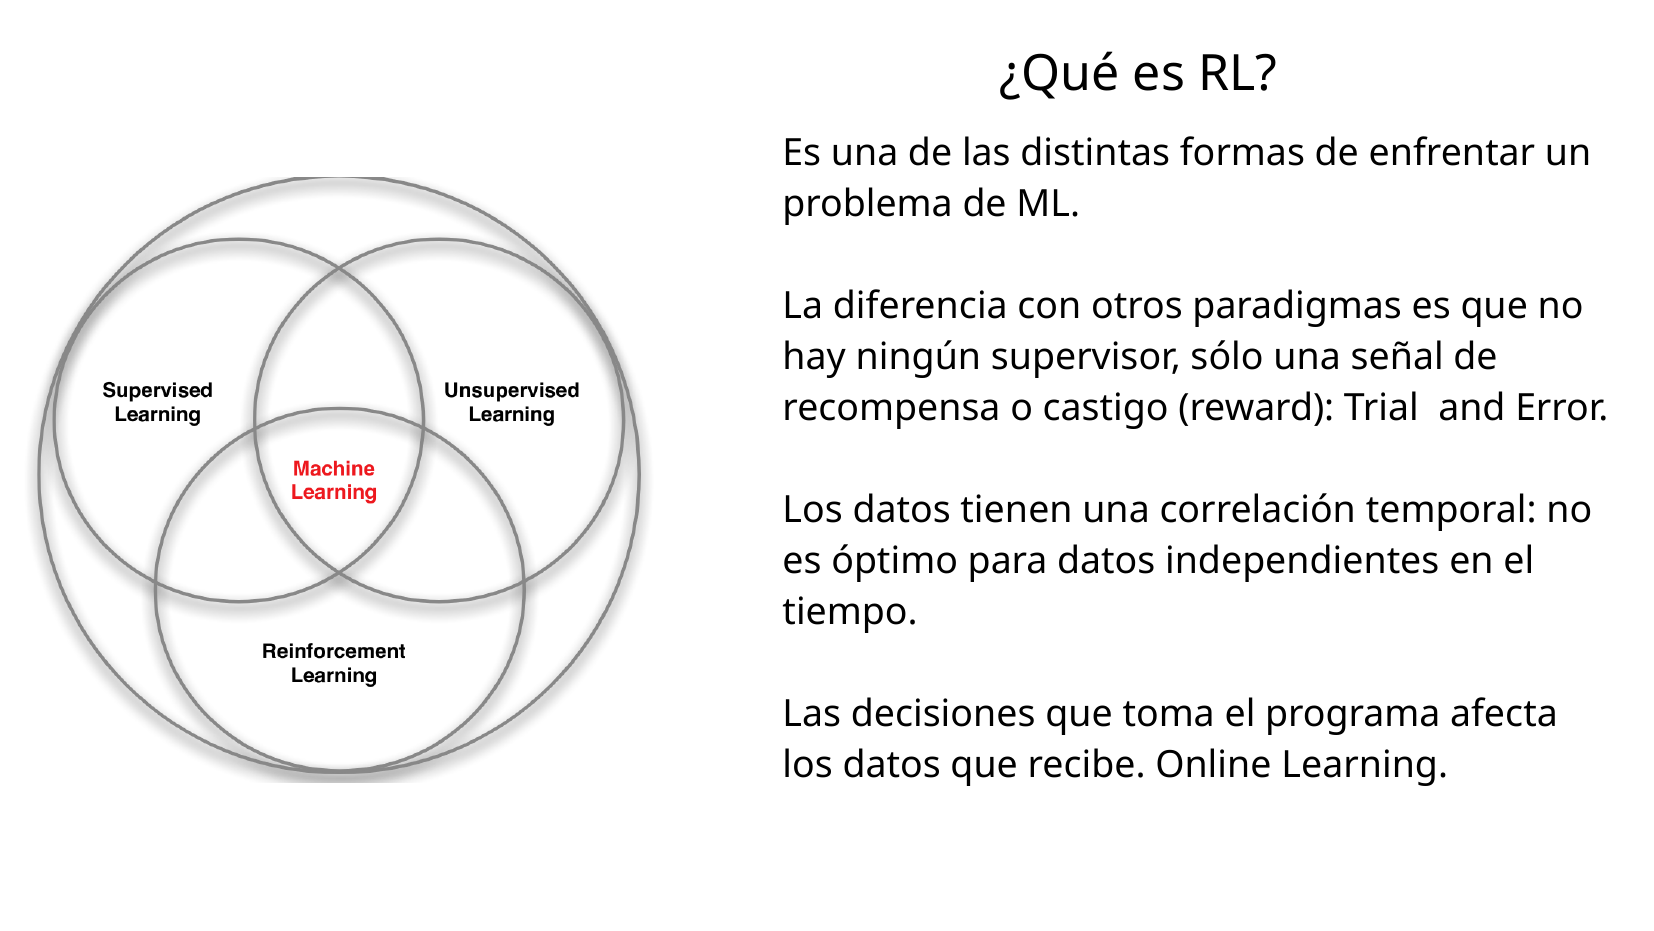

¿Qué es RL?
Es una de las distintas formas de enfrentar un problema de ML.
La diferencia con otros paradigmas es que no hay ningún supervisor, sólo una señal de recompensa o castigo (reward): Trial and Error.
Los datos tienen una correlación temporal: no es óptimo para datos independientes en el tiempo.
Las decisiones que toma el programa afecta los datos que recibe. Online Learning.